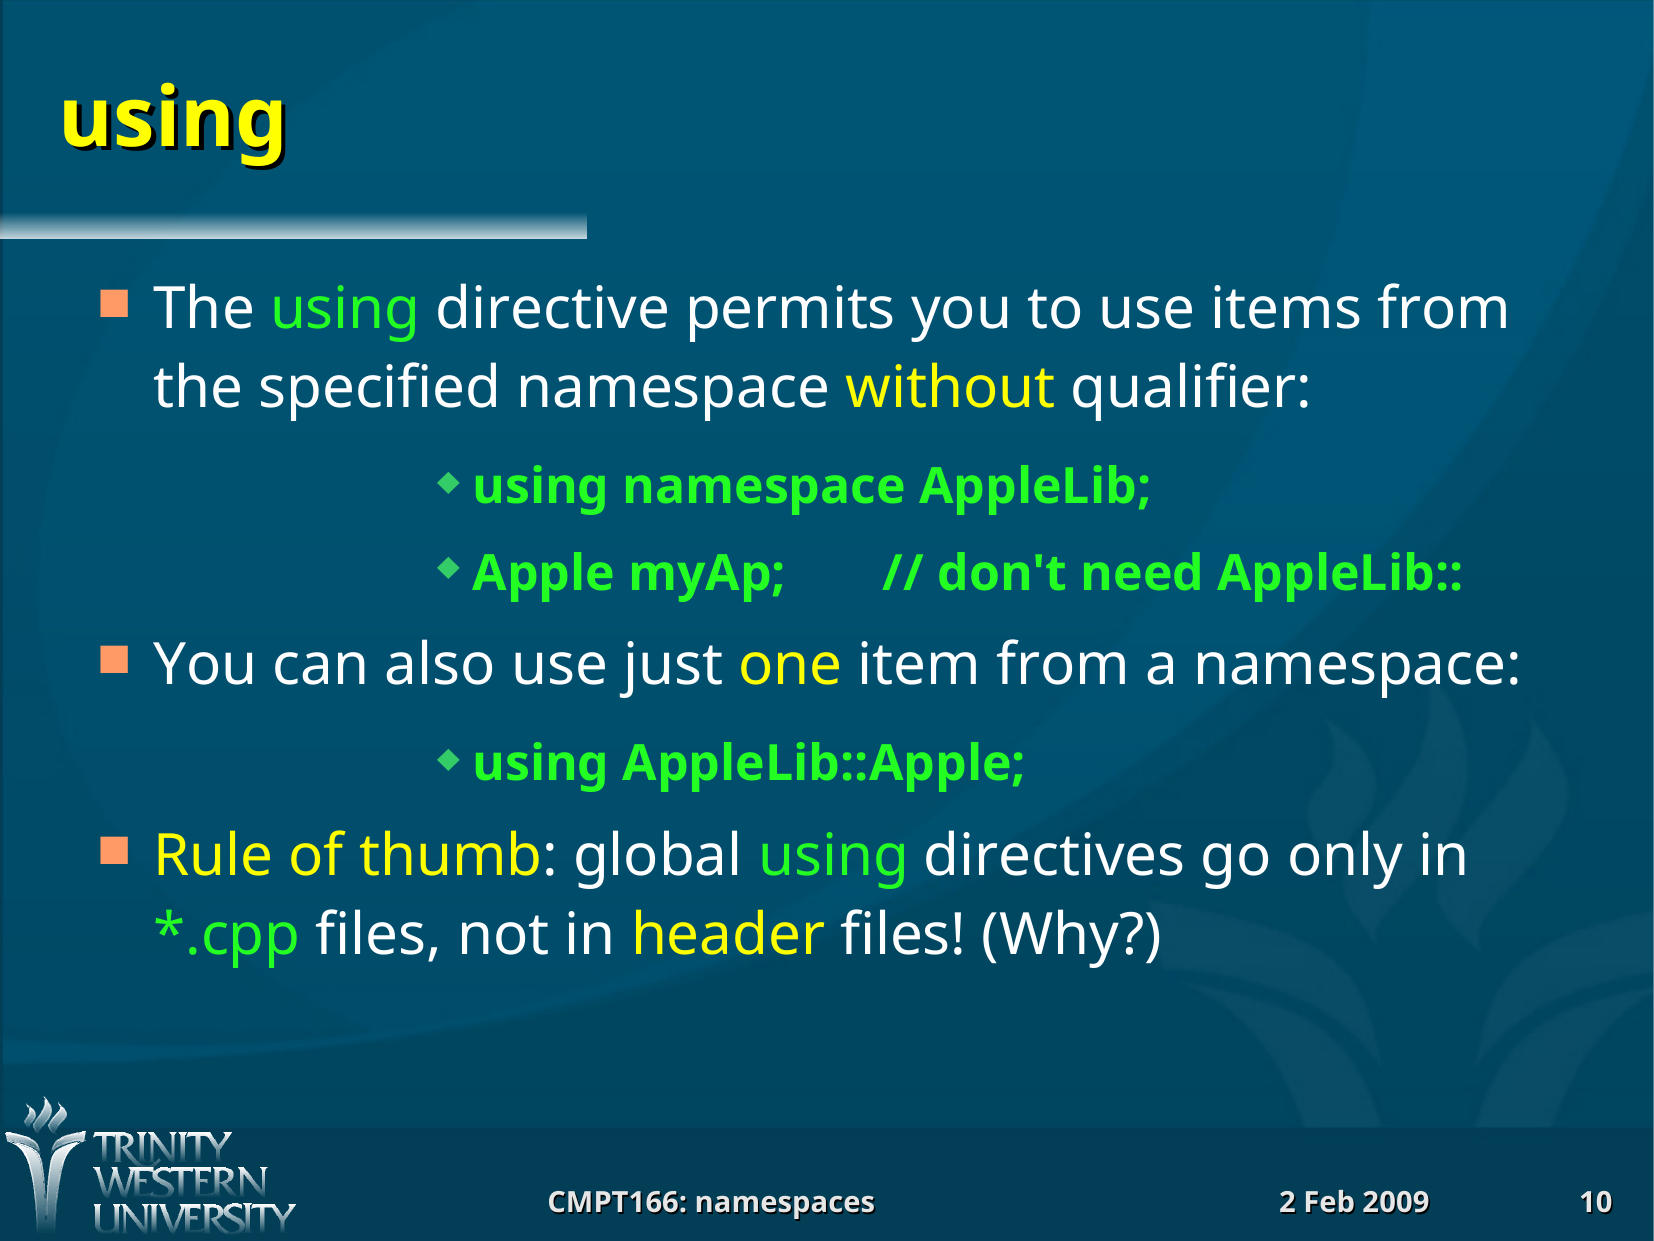

# using
The using directive permits you to use items from the specified namespace without qualifier:
using namespace AppleLib;
Apple myAp;		// don't need AppleLib::
You can also use just one item from a namespace:
using AppleLib::Apple;
Rule of thumb: global using directives go only in *.cpp files, not in header files! (Why?)
CMPT166: namespaces
2 Feb 2009
10